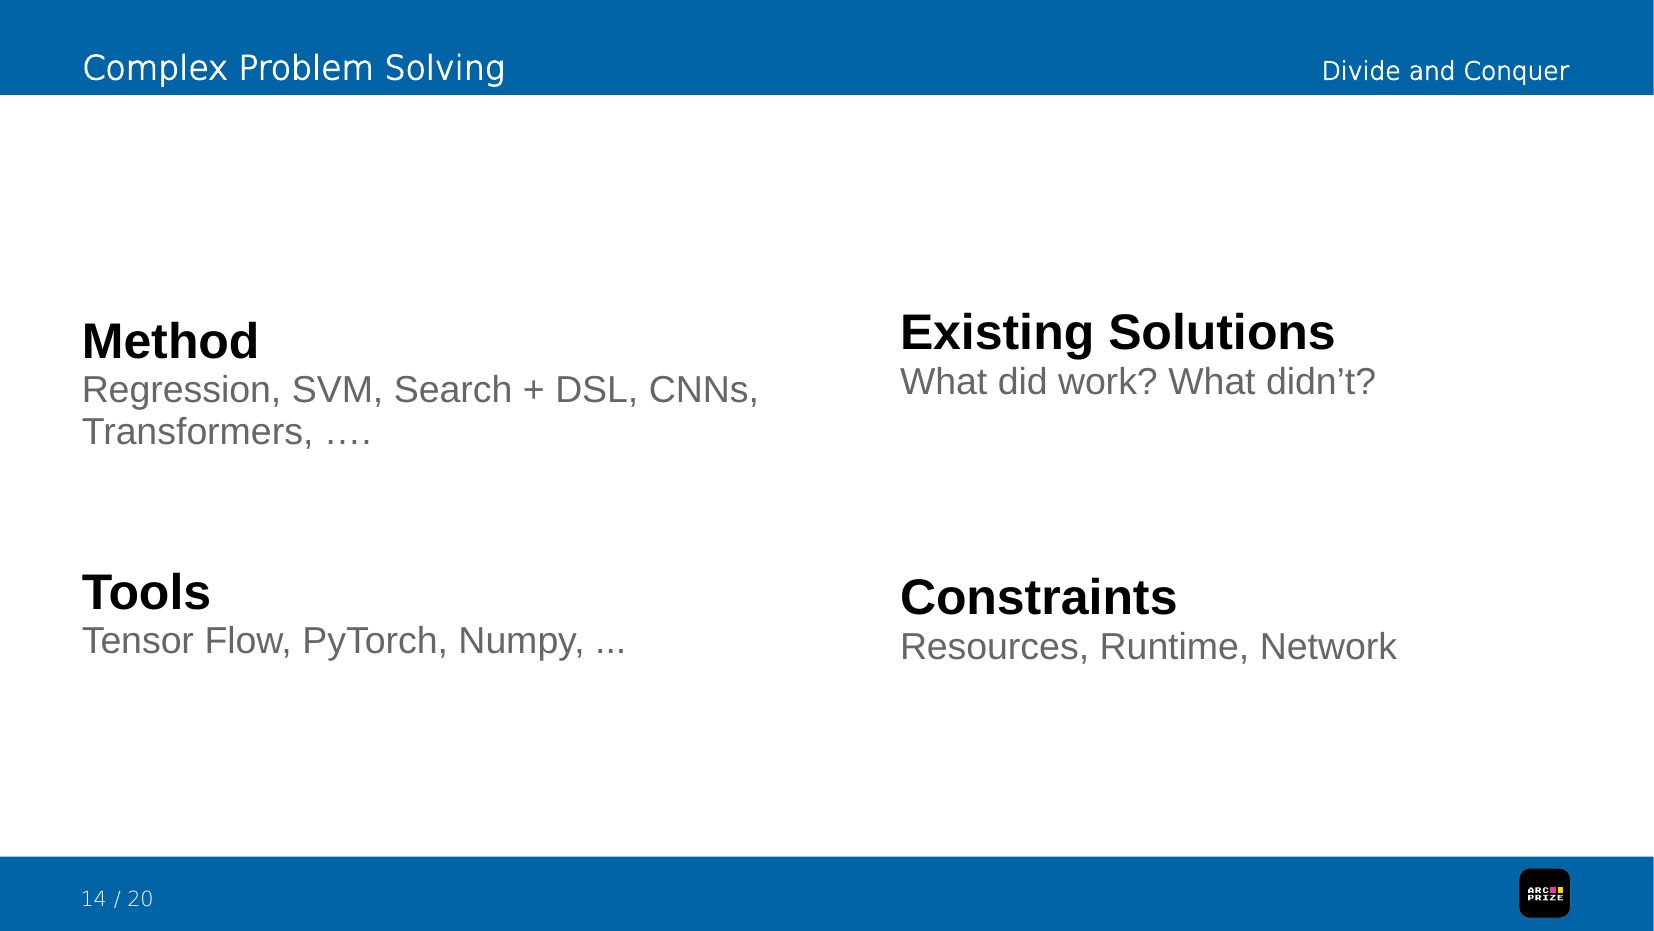

Divide and Conquer
# Complex Problem Solving
Method
Regression, SVM, Search + DSL, CNNs, Transformers, ….
Tools
Tensor Flow, PyTorch, Numpy, ...
Existing Solutions
What did work? What didn’t?
Constraints
Resources, Runtime, Network
14